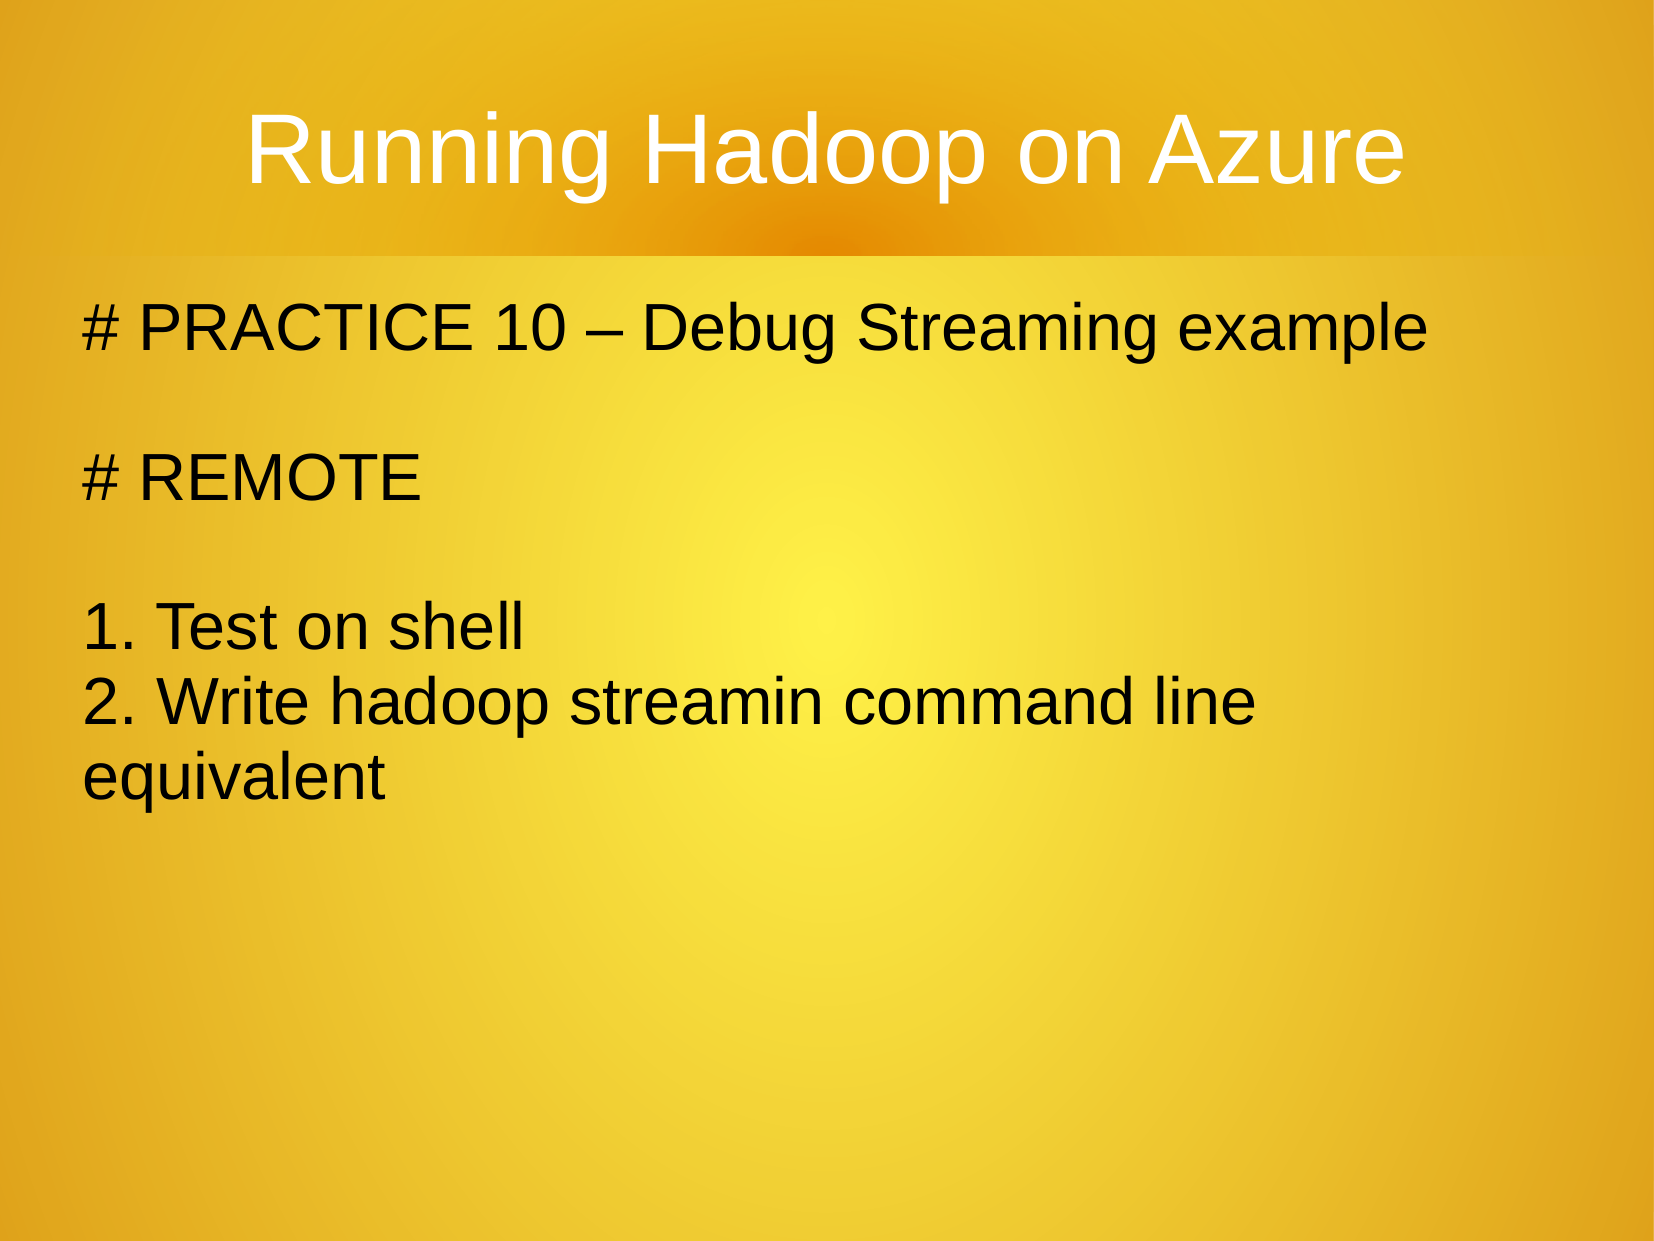

# Running Hadoop on Azure
# PRACTICE 10 – Debug Streaming example
# REMOTE
1. Test on shell
2. Write hadoop streamin command line equivalent